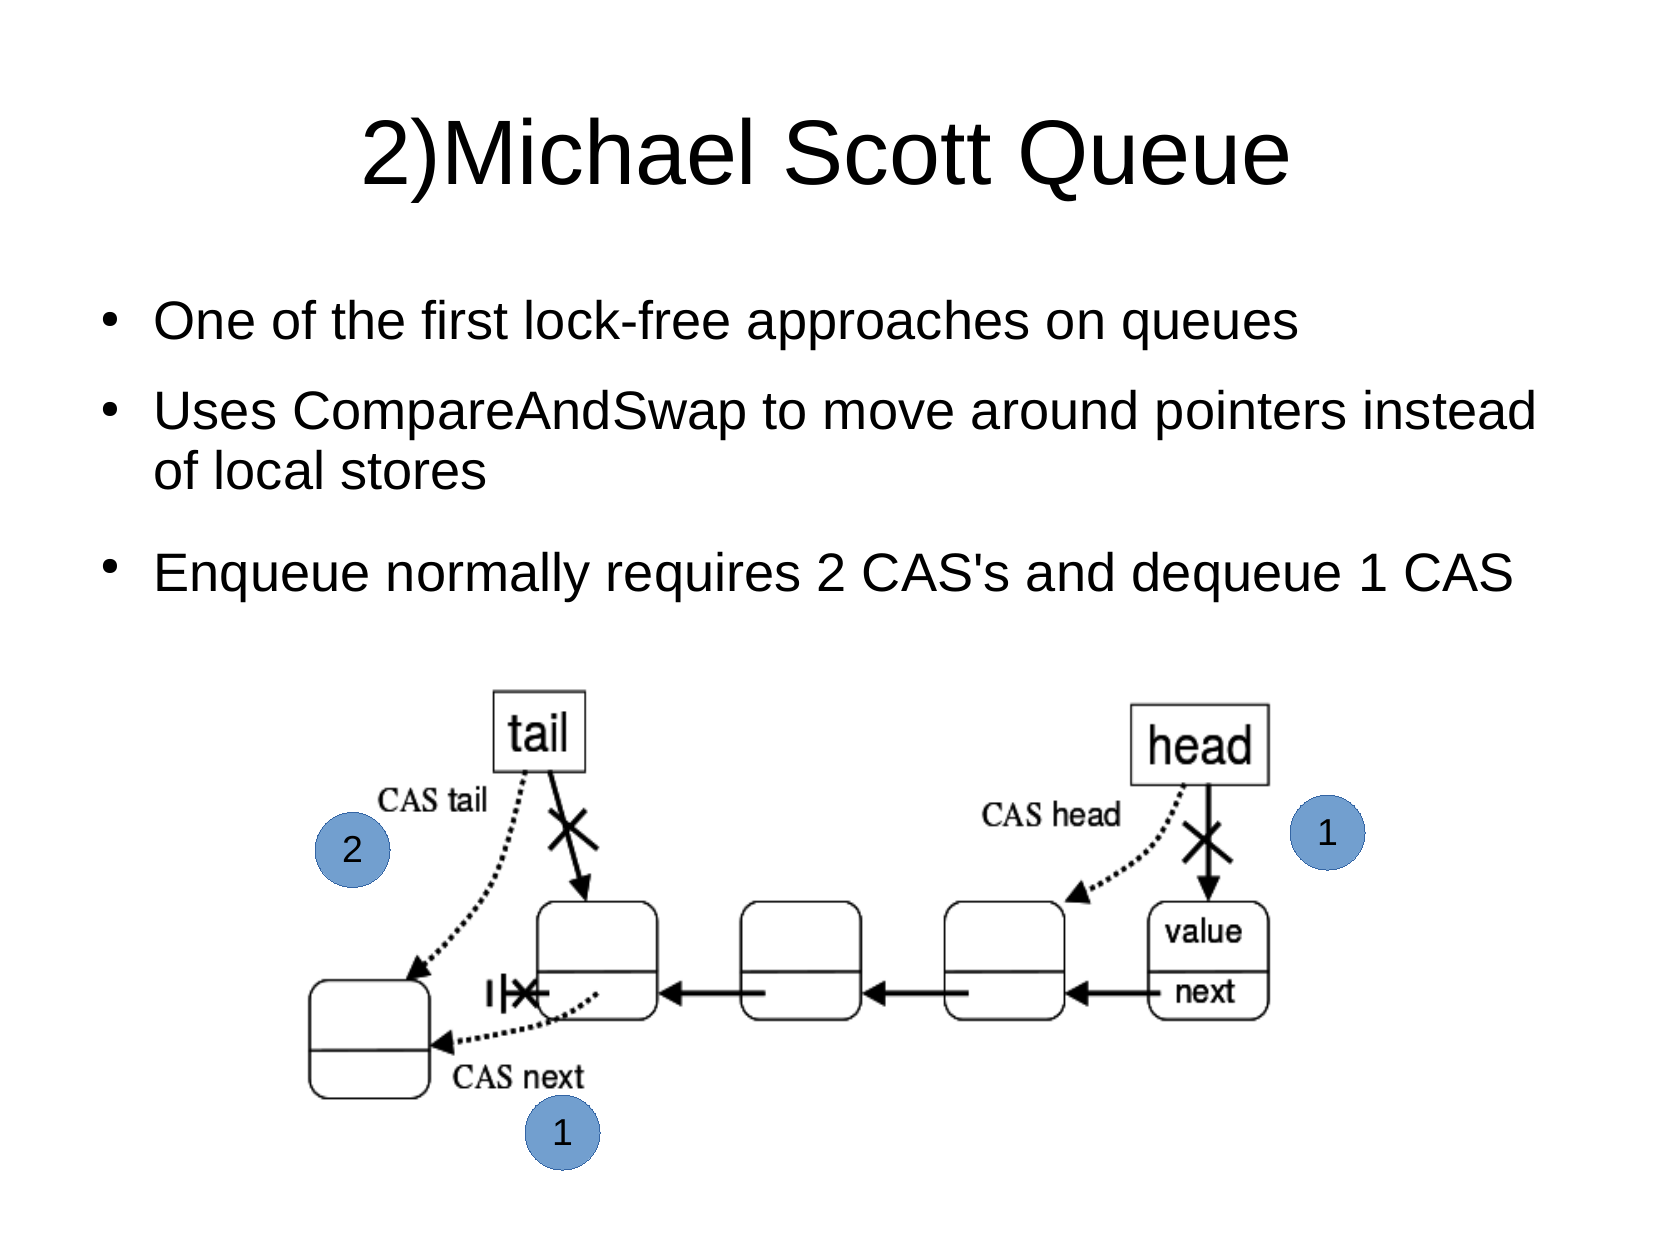

# 2)Michael Scott Queue
One of the first lock-free approaches on queues
Uses CompareAndSwap to move around pointers instead of local stores
Enqueue normally requires 2 CAS's and dequeue 1 CAS
1
2
1